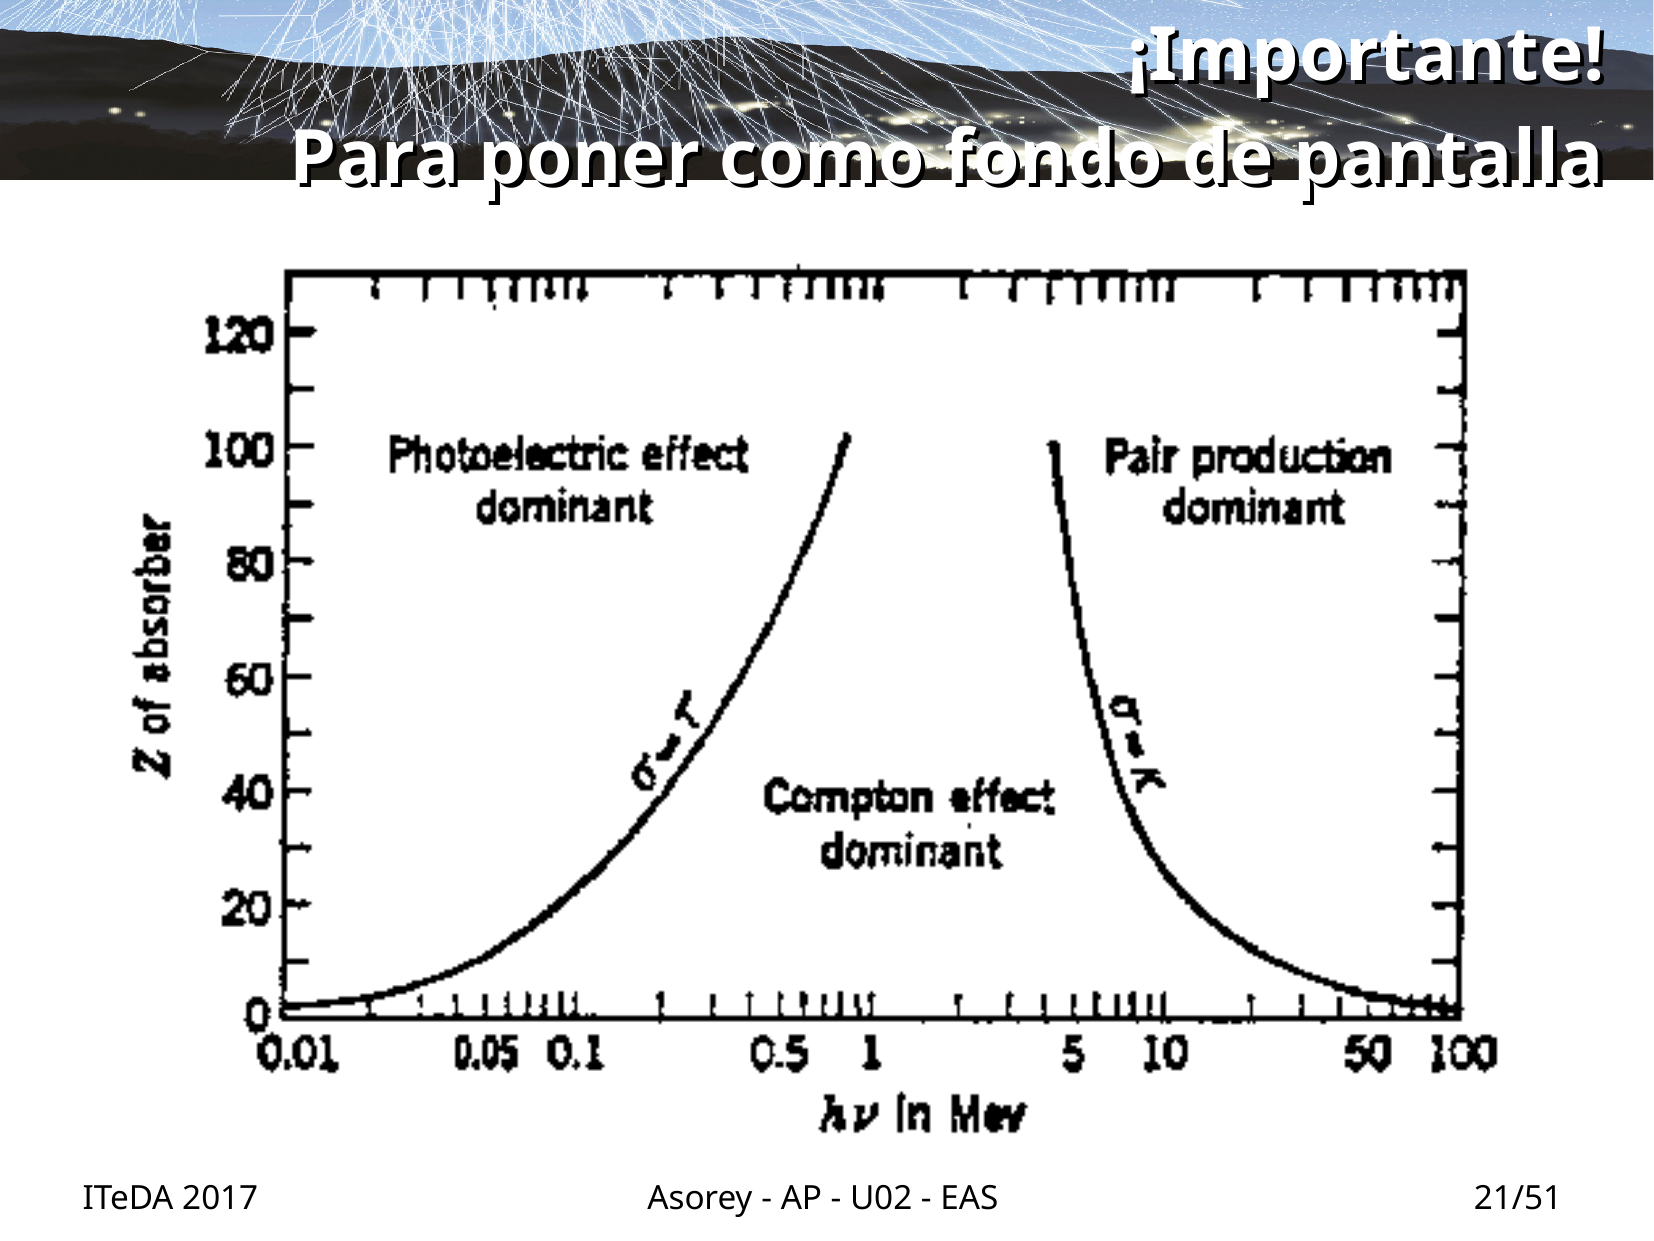

# ¡Importante! Para poner como fondo de pantalla
ITeDA 2017
Asorey - AP - U02 - EAS
21